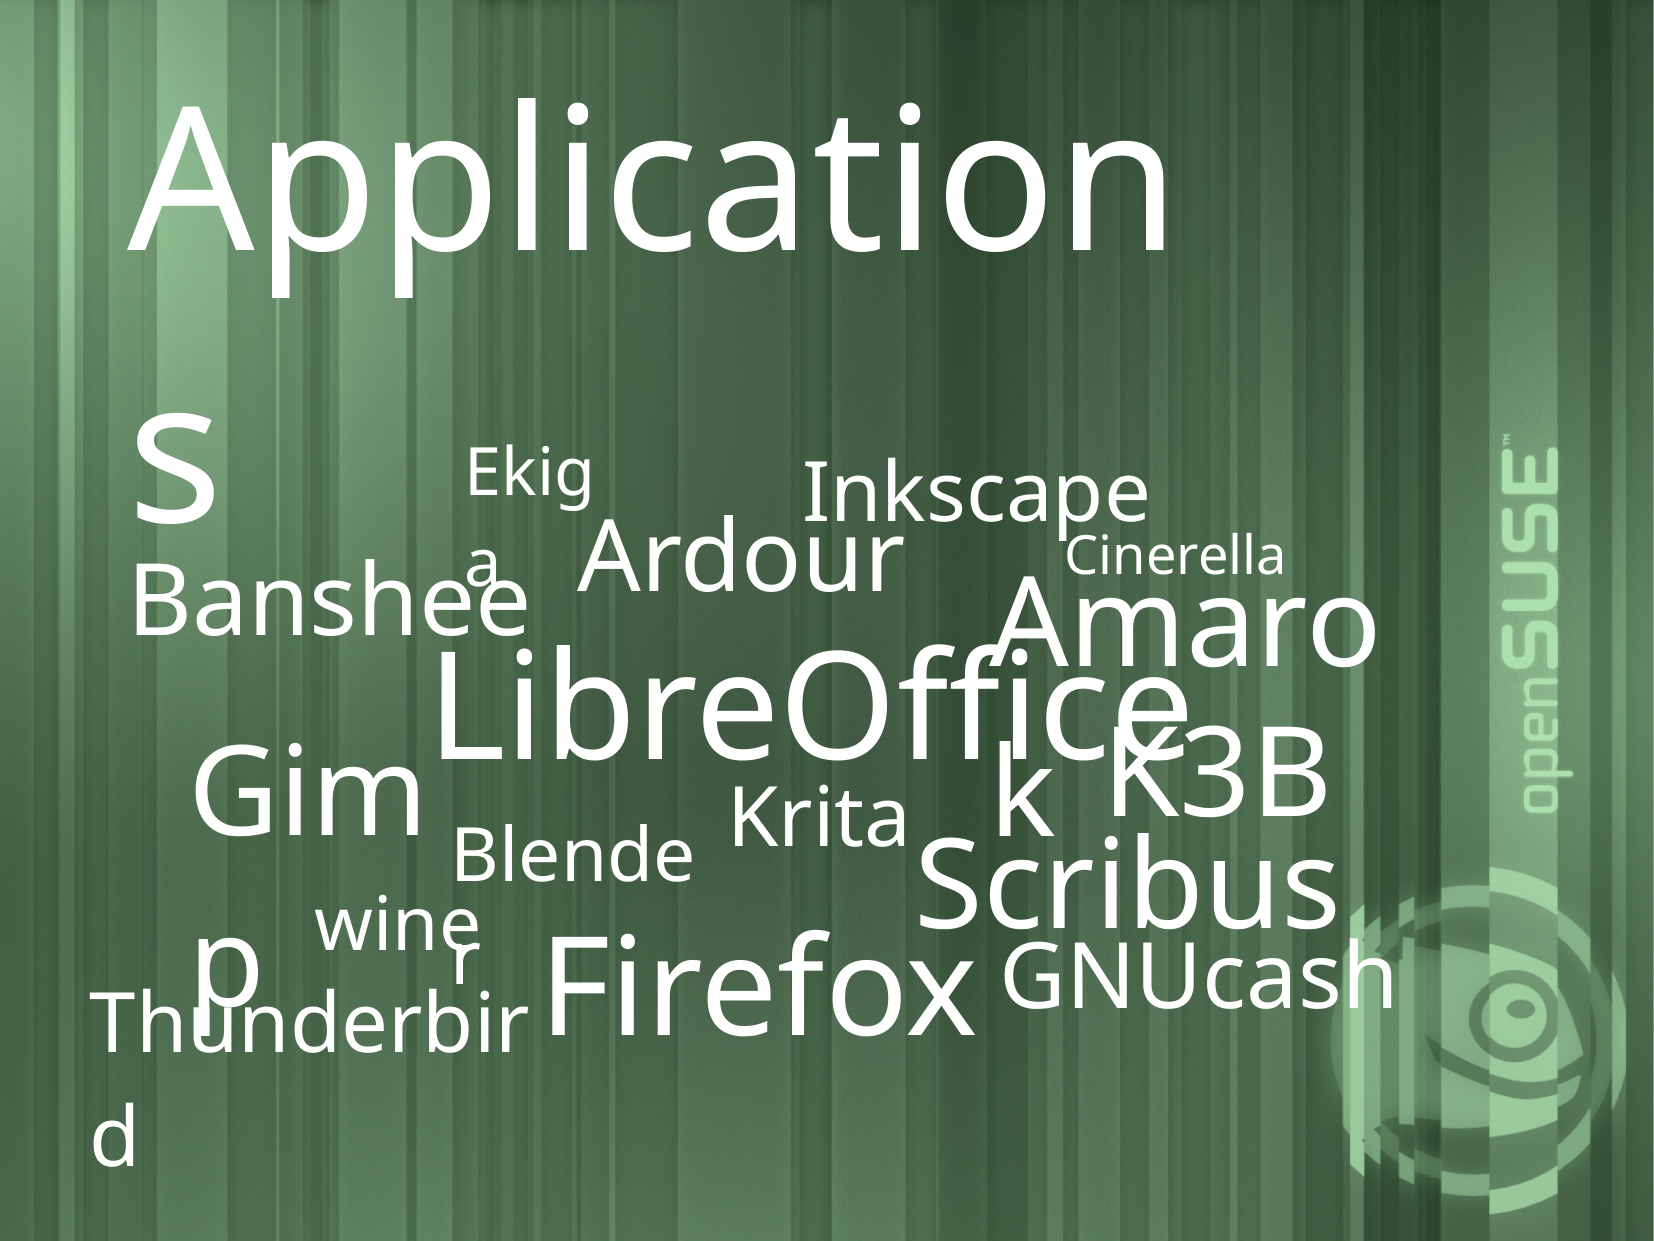

Applications
Ekiga
Inkscape
Ardour
Cinerella
Banshee
Amarok
LibreOffice
K3B
Gimp
Krita
Scribus
Blender
wine
Firefox
GNUcash
Thunderbird